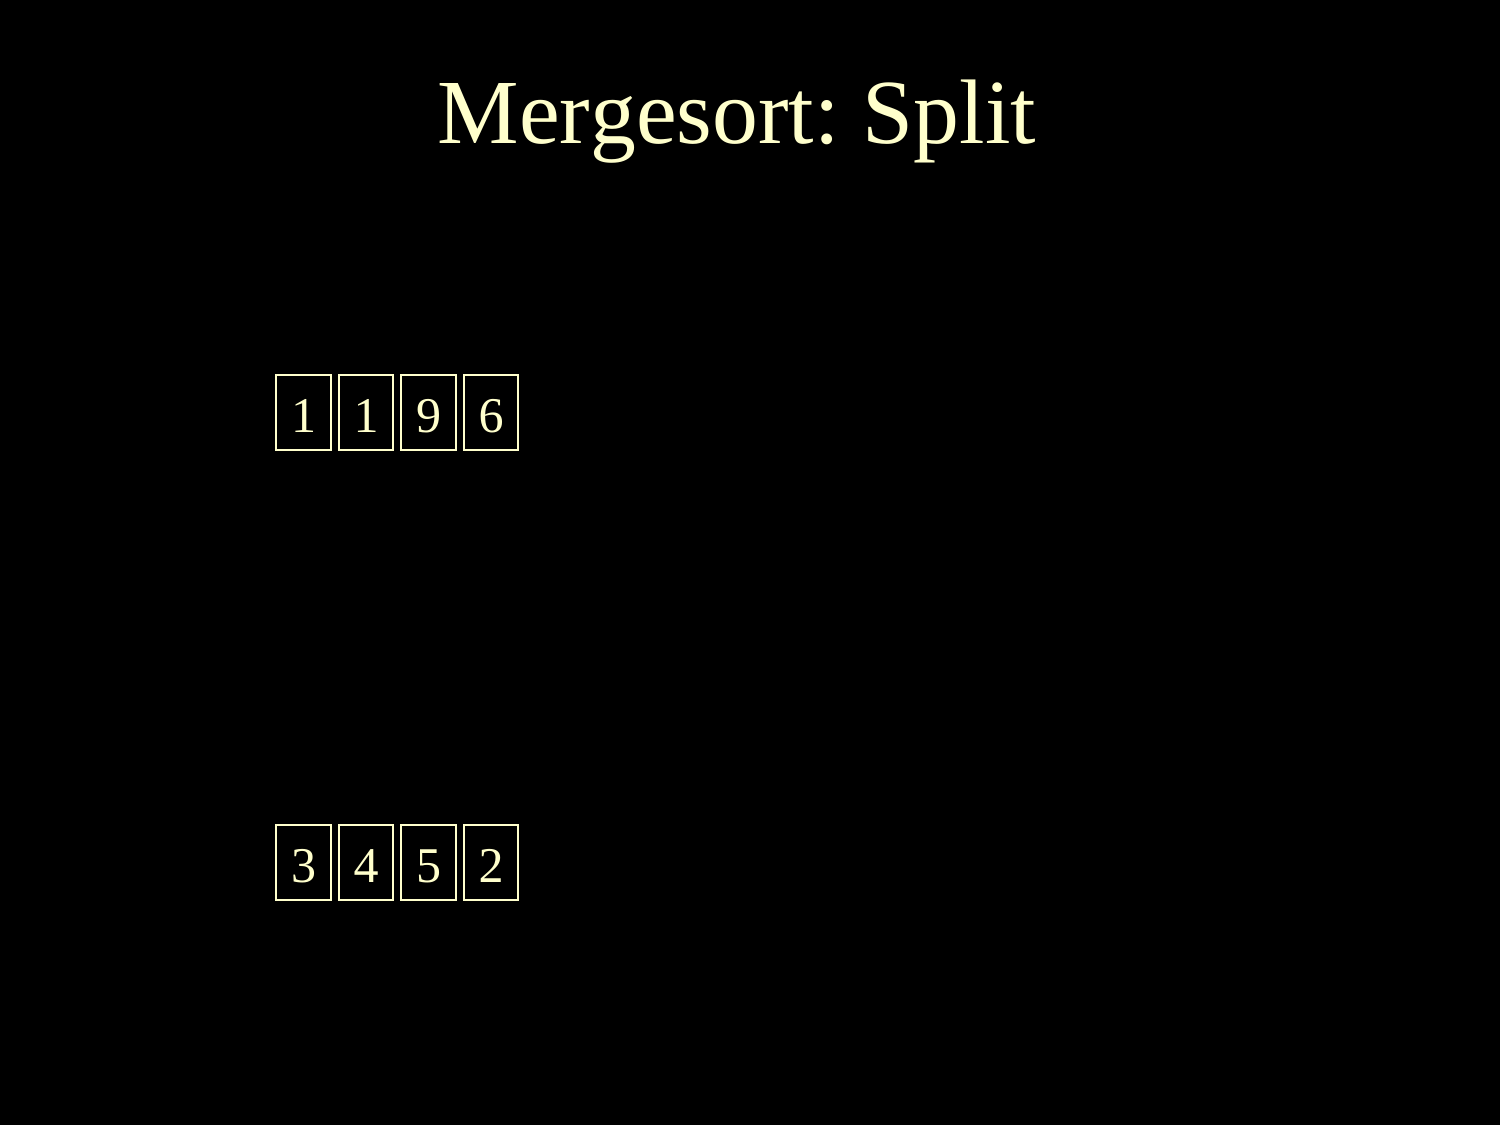

# Mergesort: Split
1
1
9
6
3
4
5
2